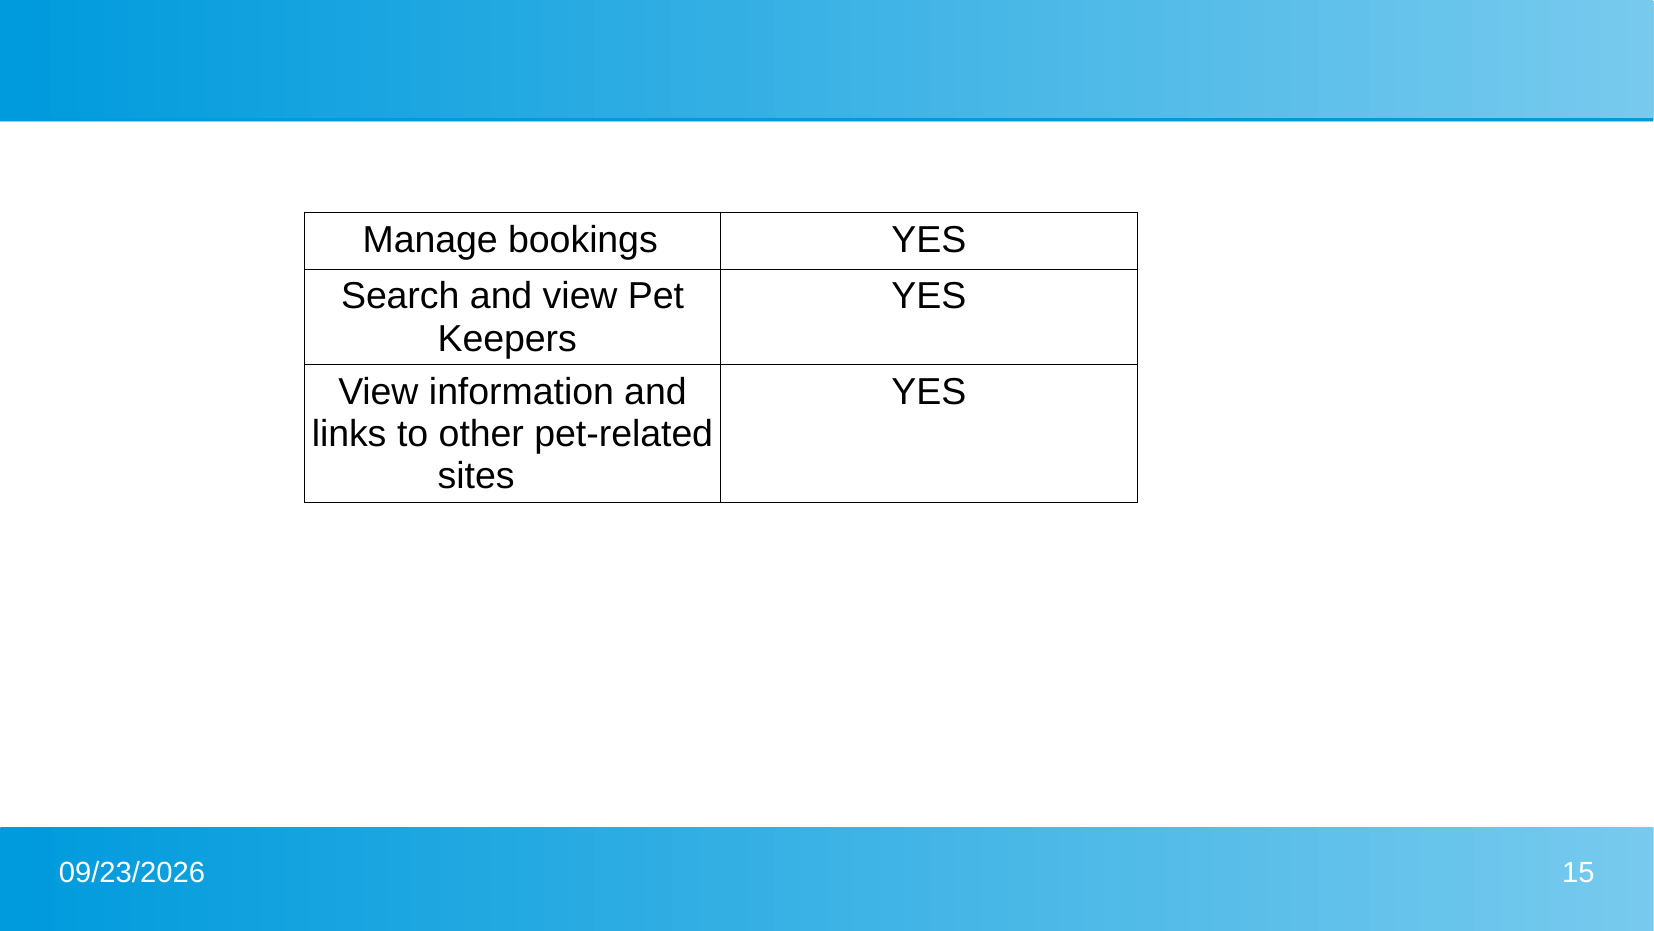

| Manage bookings | YES |
| --- | --- |
| Search and view Pet Keepers | YES |
| View information and links to other pet-related sites | YES |
15